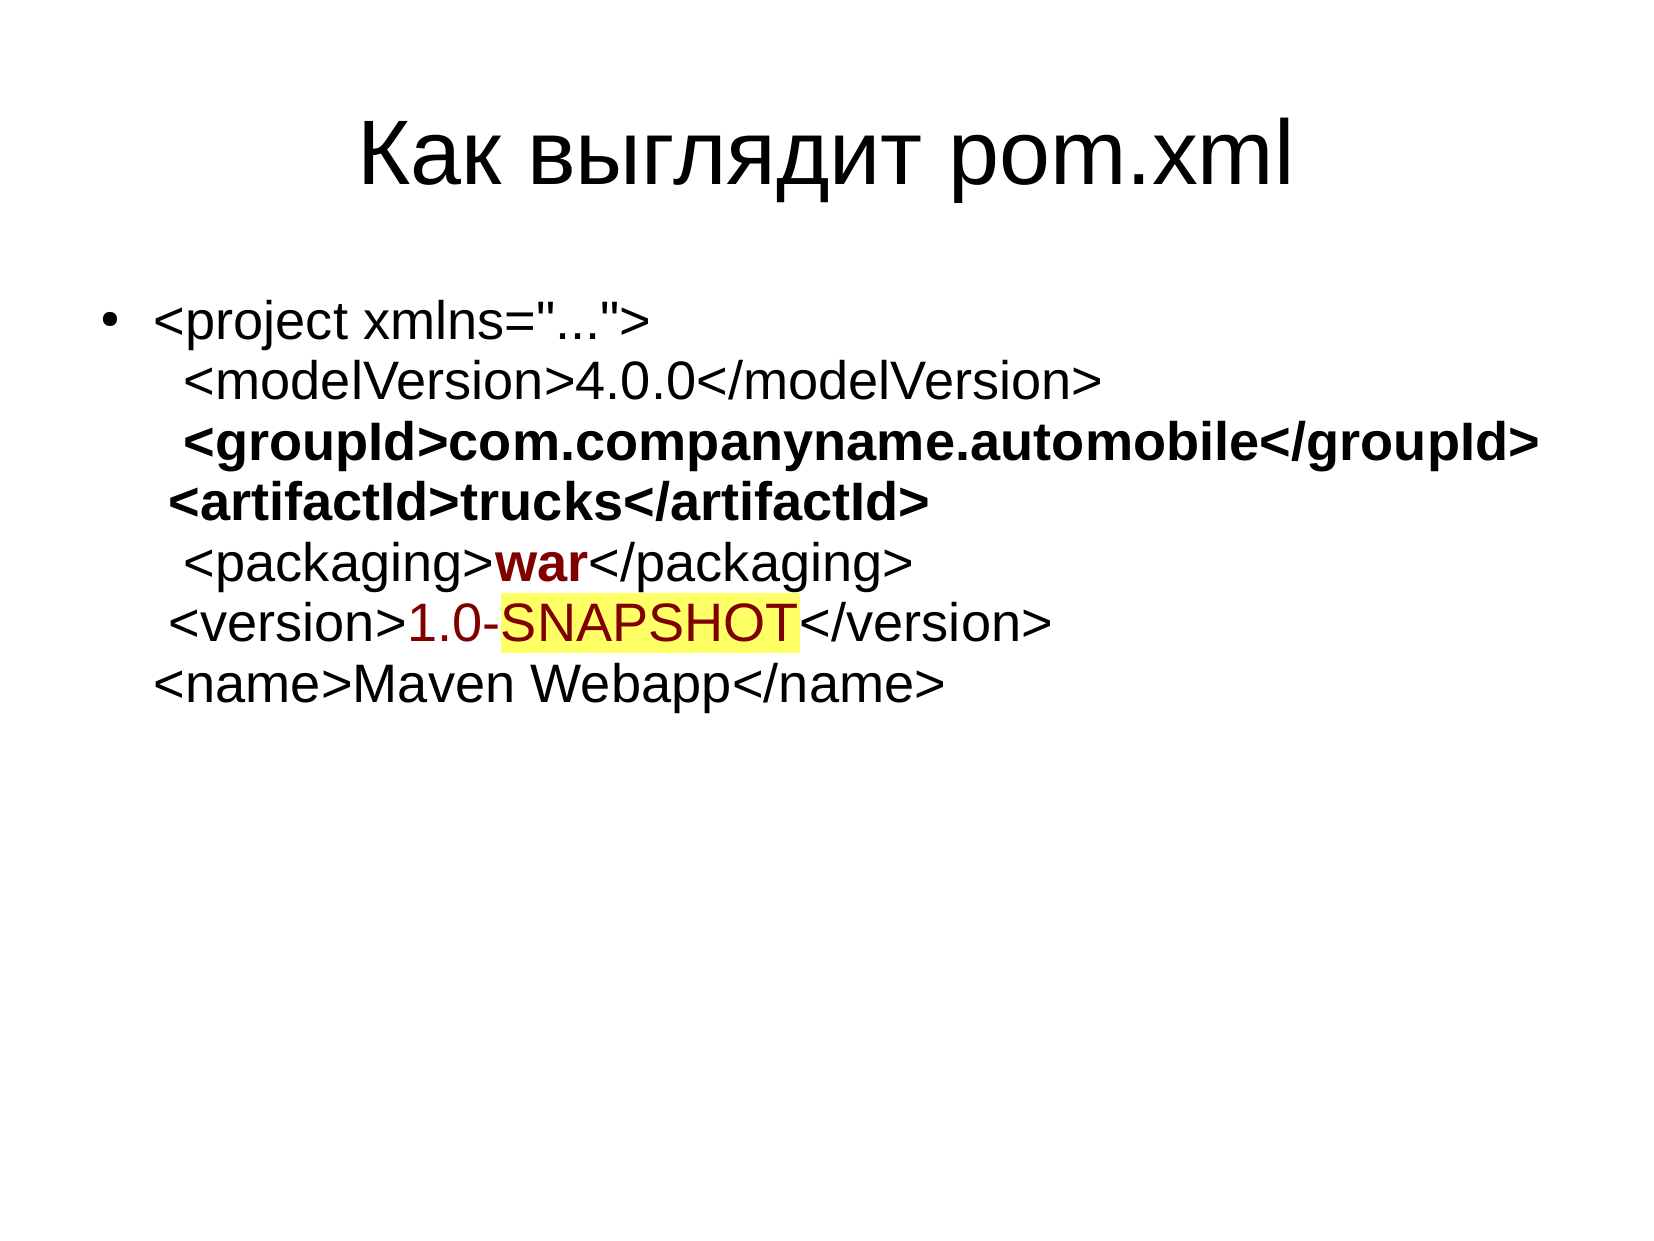

# Как выглядит pom.xml
<project xmlns="...">
 <modelVersion>4.0.0</modelVersion>
 <groupId>com.companyname.automobile</groupId>
 <artifactId>trucks</artifactId>
 <packaging>war</packaging>
 <version>1.0-SNAPSHOT</version>
<name>Maven Webapp</name>